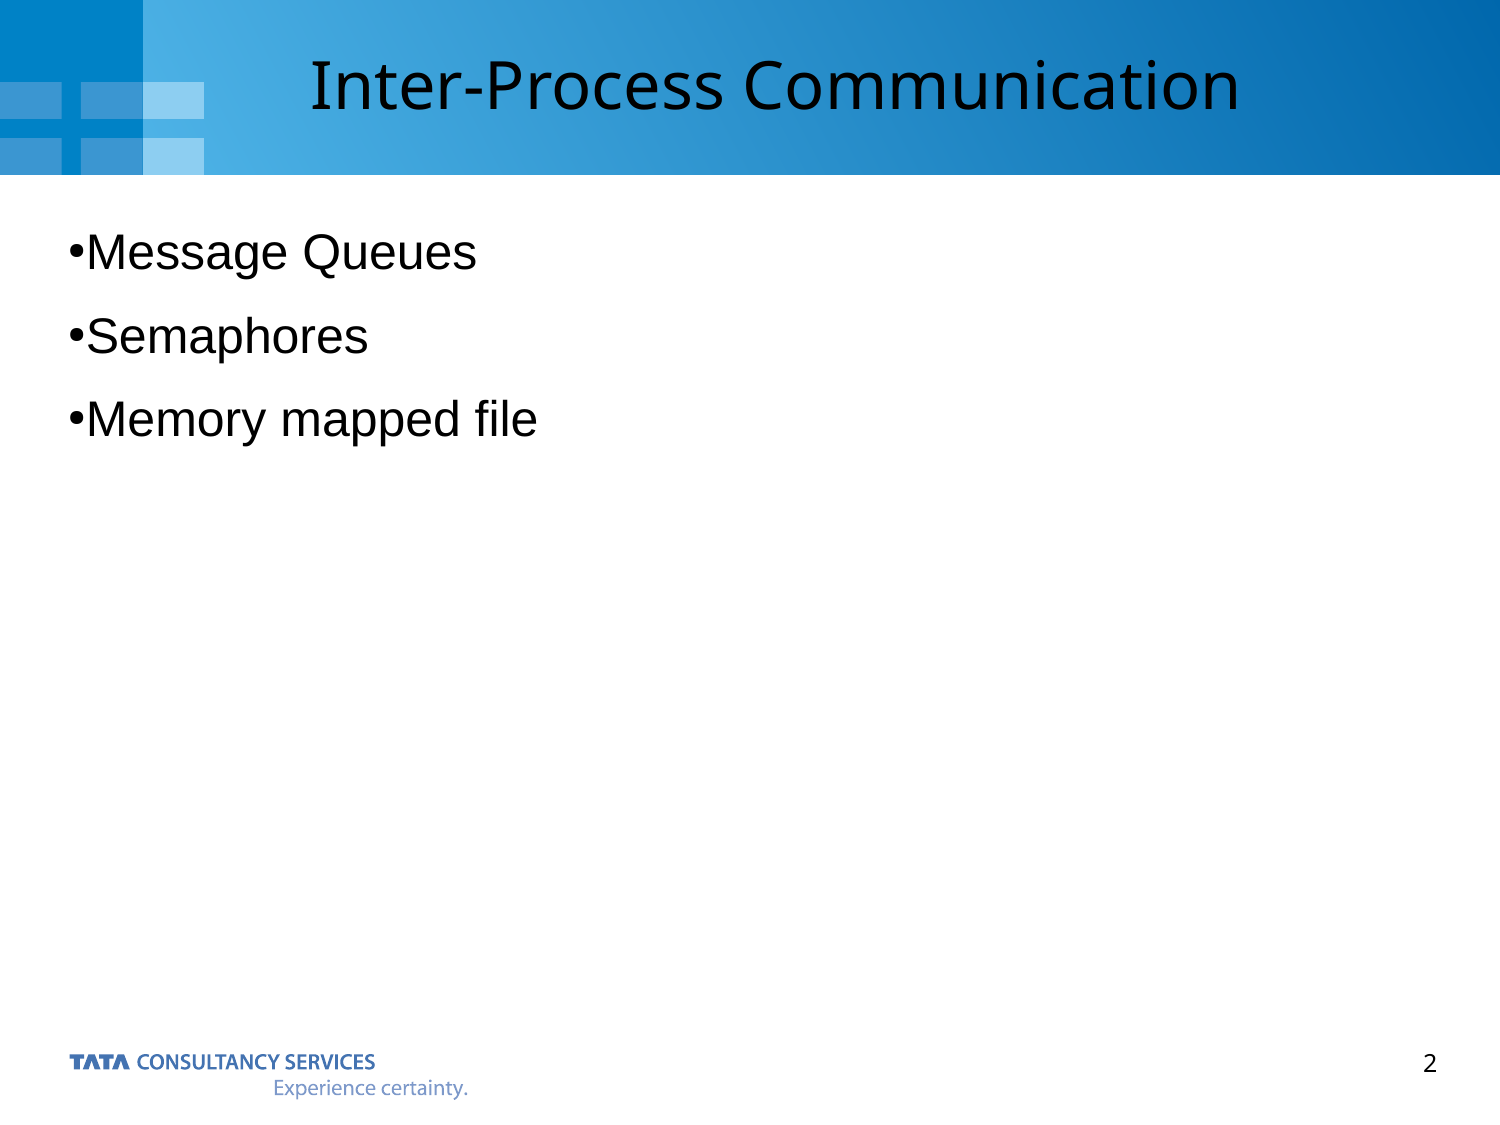

Inter-Process Communication
Message Queues
Semaphores
Memory mapped file